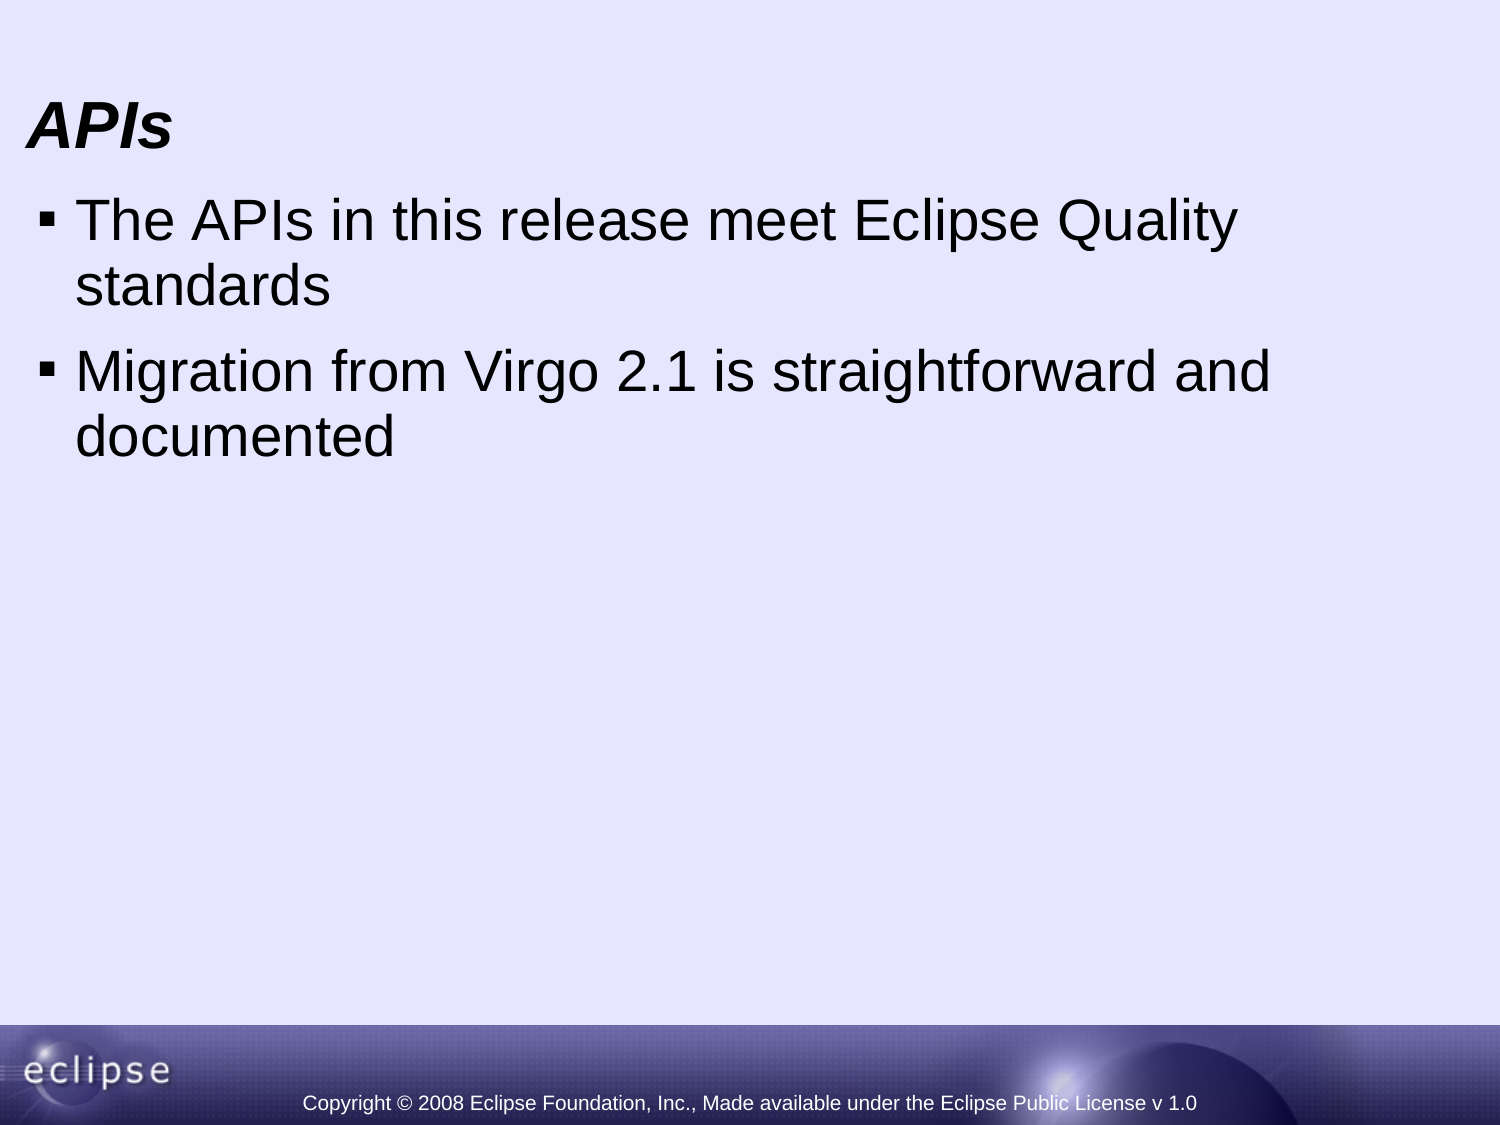

# APIs
The APIs in this release meet Eclipse Quality standards
Migration from Virgo 2.1 is straightforward and documented